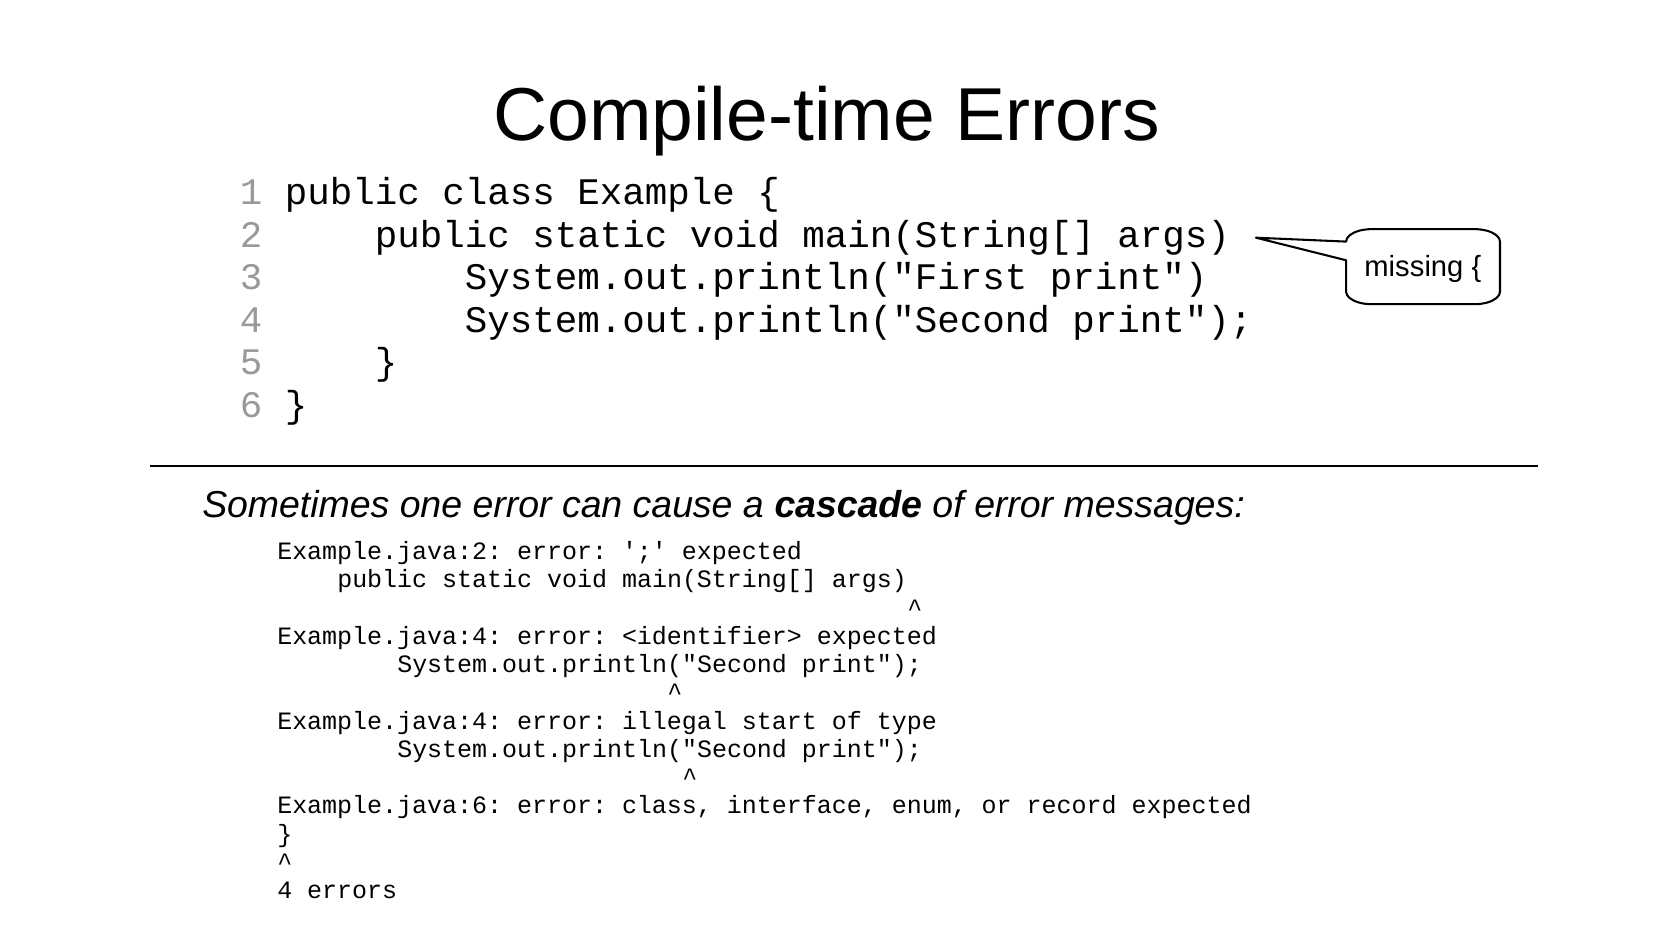

# Compile-time Errors
1 public class Example {
2 public static void main(String[] args)
3 System.out.println("First print")
4 System.out.println("Second print");
5 }
6 }
missing {
Sometimes one error can cause a cascade of error messages:
Example.java:2: error: ';' expected
 public static void main(String[] args)
 ^
Example.java:4: error: <identifier> expected
 System.out.println("Second print");
 ^
Example.java:4: error: illegal start of type
 System.out.println("Second print");
 ^
Example.java:6: error: class, interface, enum, or record expected
}
^
4 errors